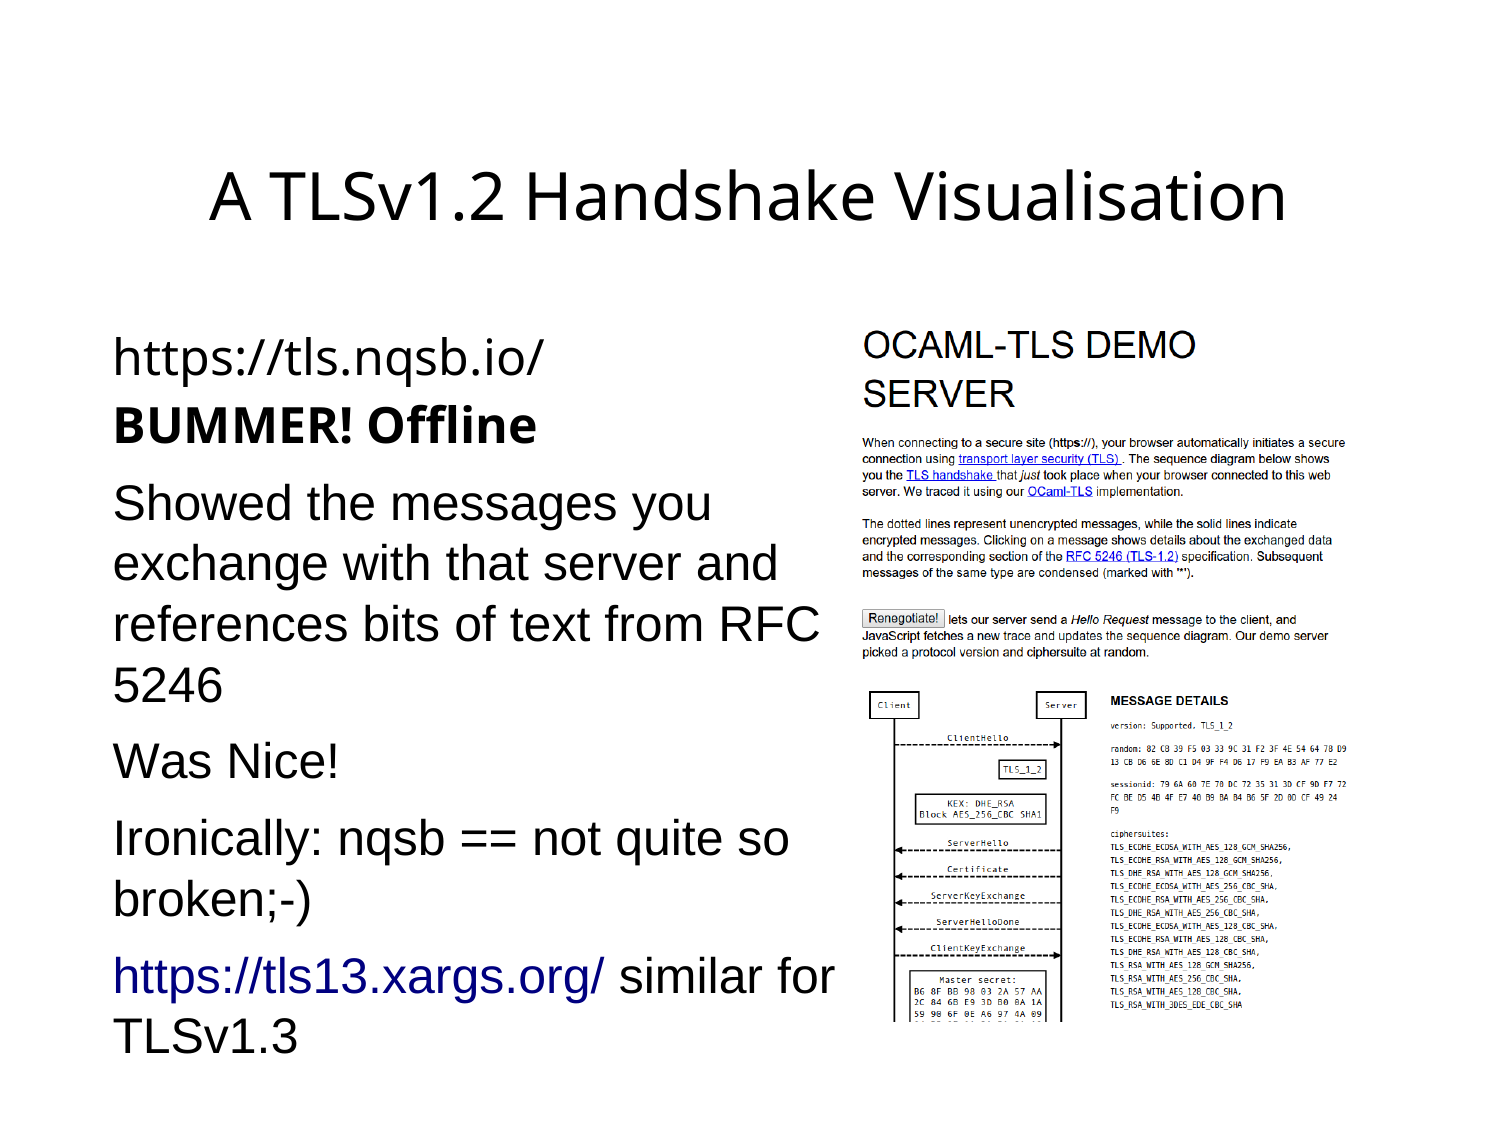

A TLSv1.2 Handshake Visualisation
https://tls.nqsb.io/
BUMMER! Offline
Showed the messages you exchange with that server and references bits of text from RFC 5246
Was Nice!
Ironically: nqsb == not quite so broken;-)
https://tls13.xargs.org/ similar for TLSv1.3